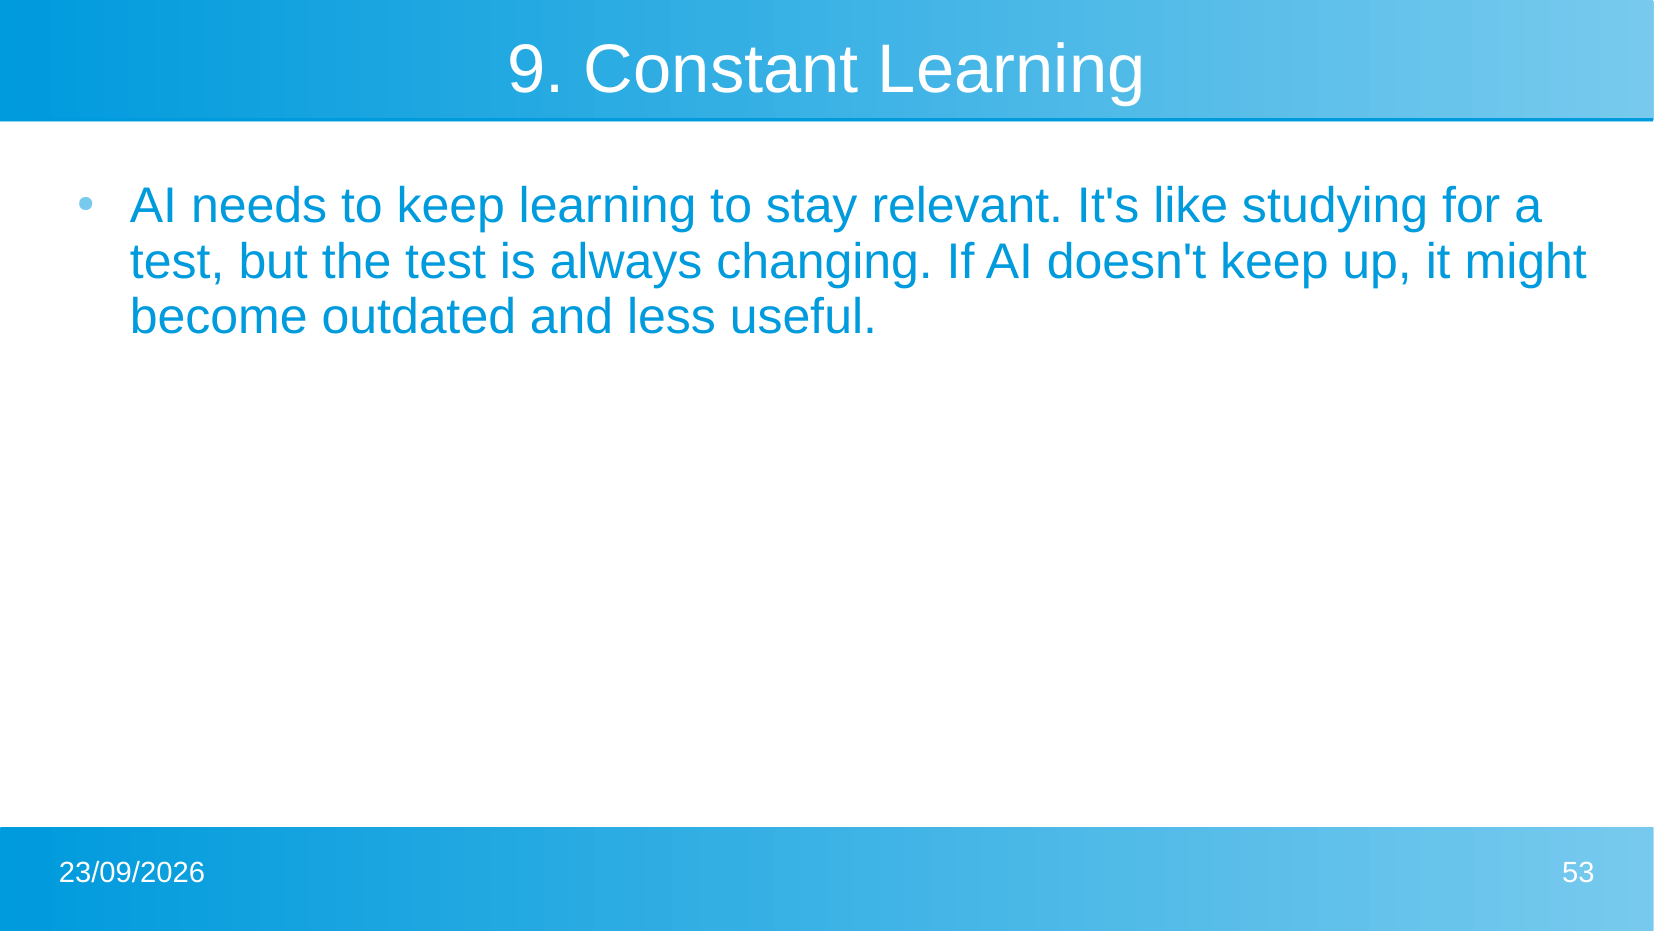

# 9. Constant Learning
AI needs to keep learning to stay relevant. It's like studying for a test, but the test is always changing. If AI doesn't keep up, it might become outdated and less useful.
53